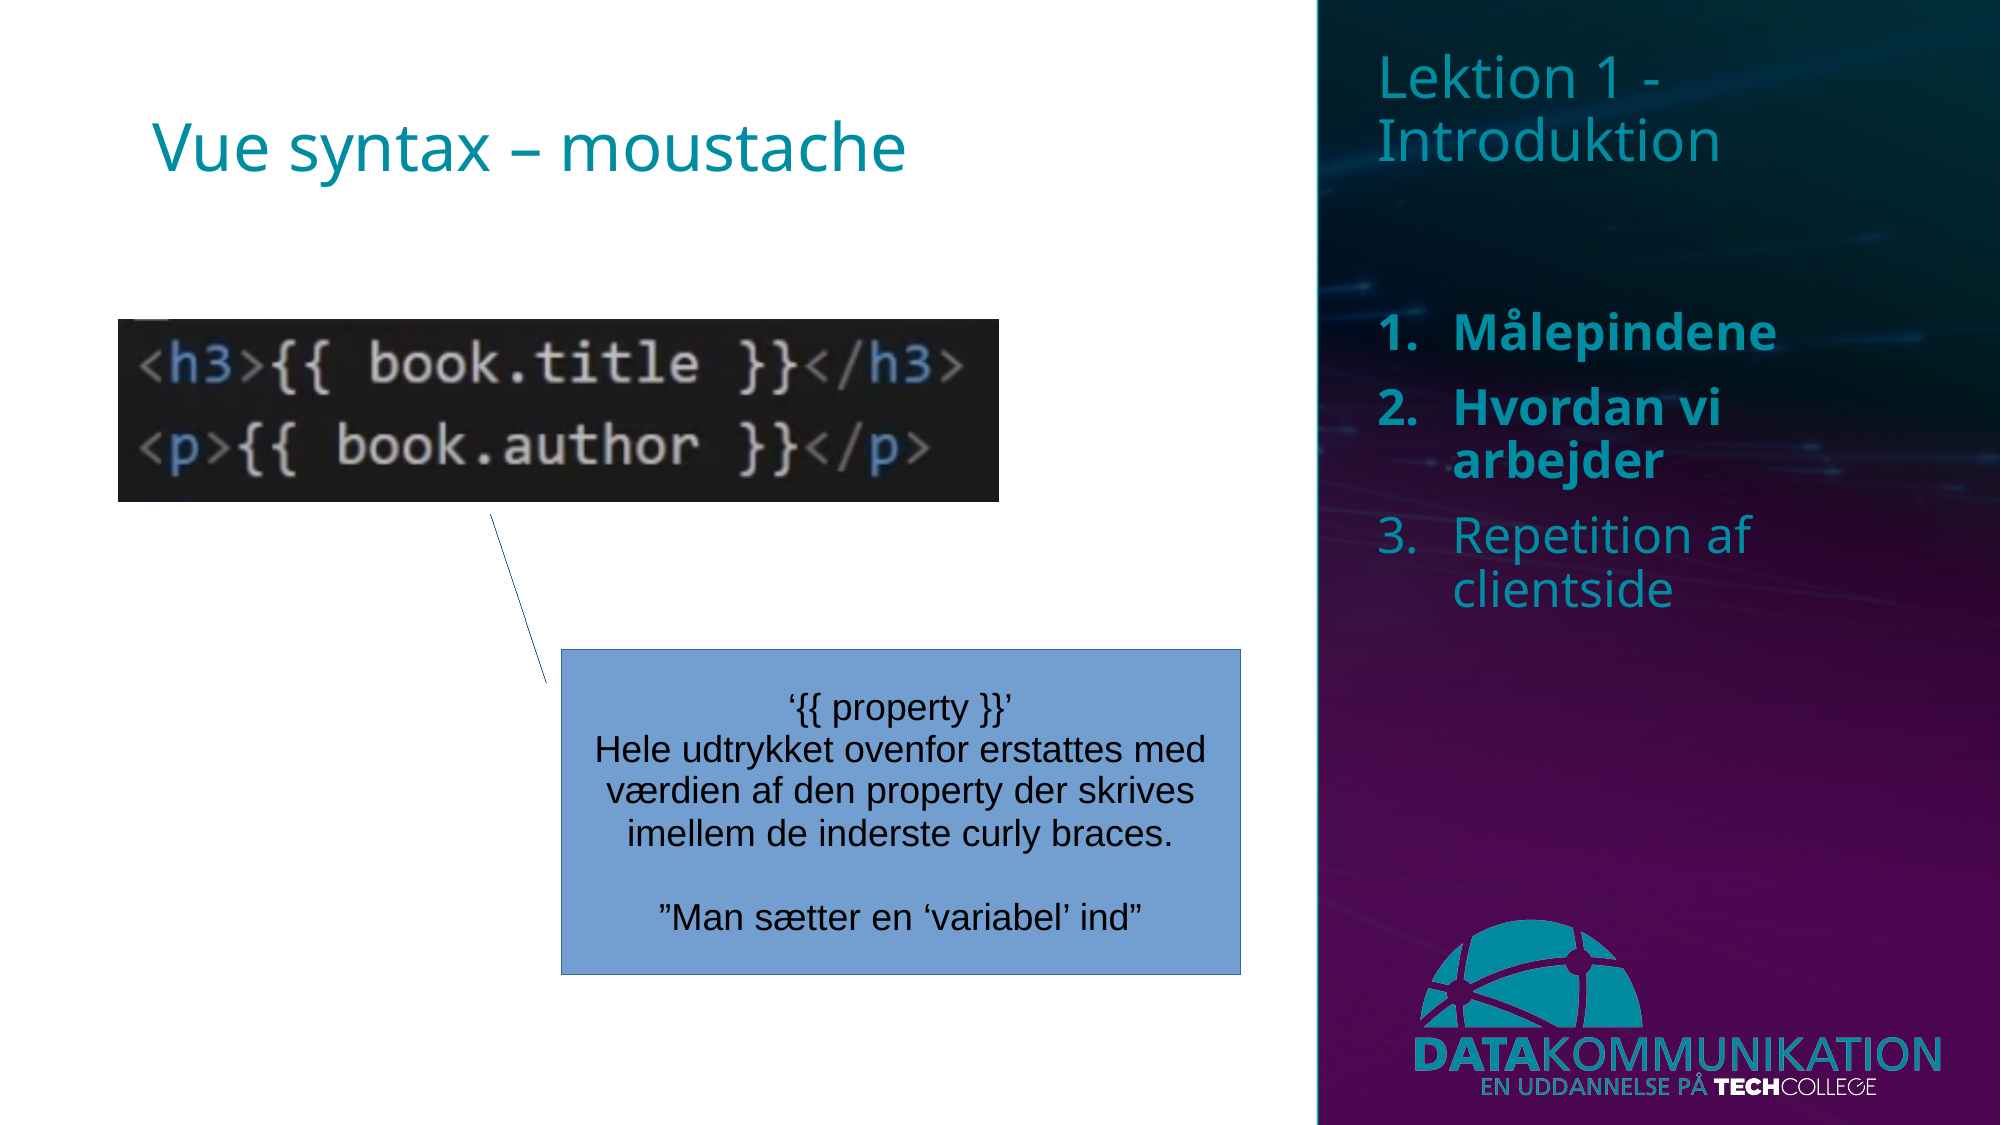

# Vue syntax – moustache
Lektion 1 - Introduktion
Målepindene
Hvordan vi arbejder
Repetition af clientside
‘{{ property }}’
Hele udtrykket ovenfor erstattes med værdien af den property der skrives imellem de inderste curly braces.
”Man sætter en ‘variabel’ ind”